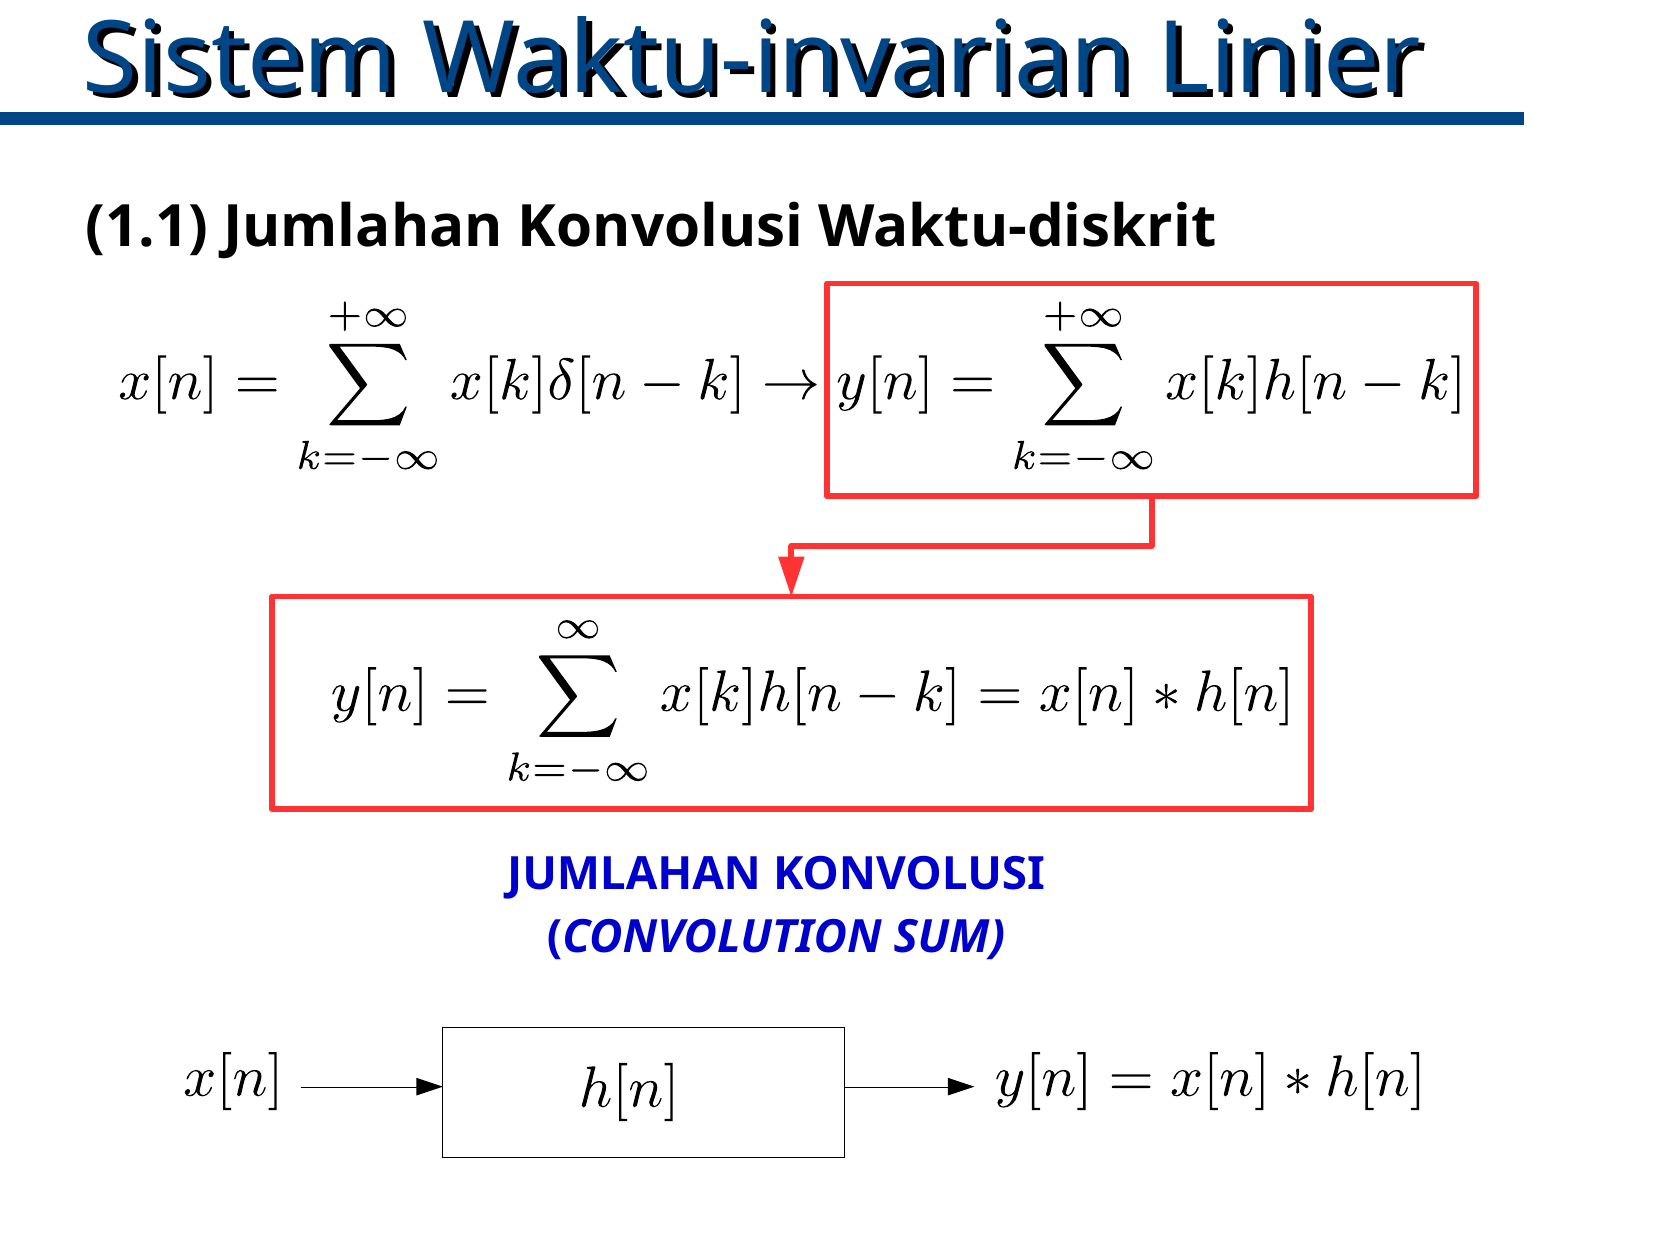

# Sistem Waktu-invarian Linier
 Jumlahan Konvolusi Waktu-diskrit
JUMLAHAN KONVOLUSI
(CONVOLUTION SUM)